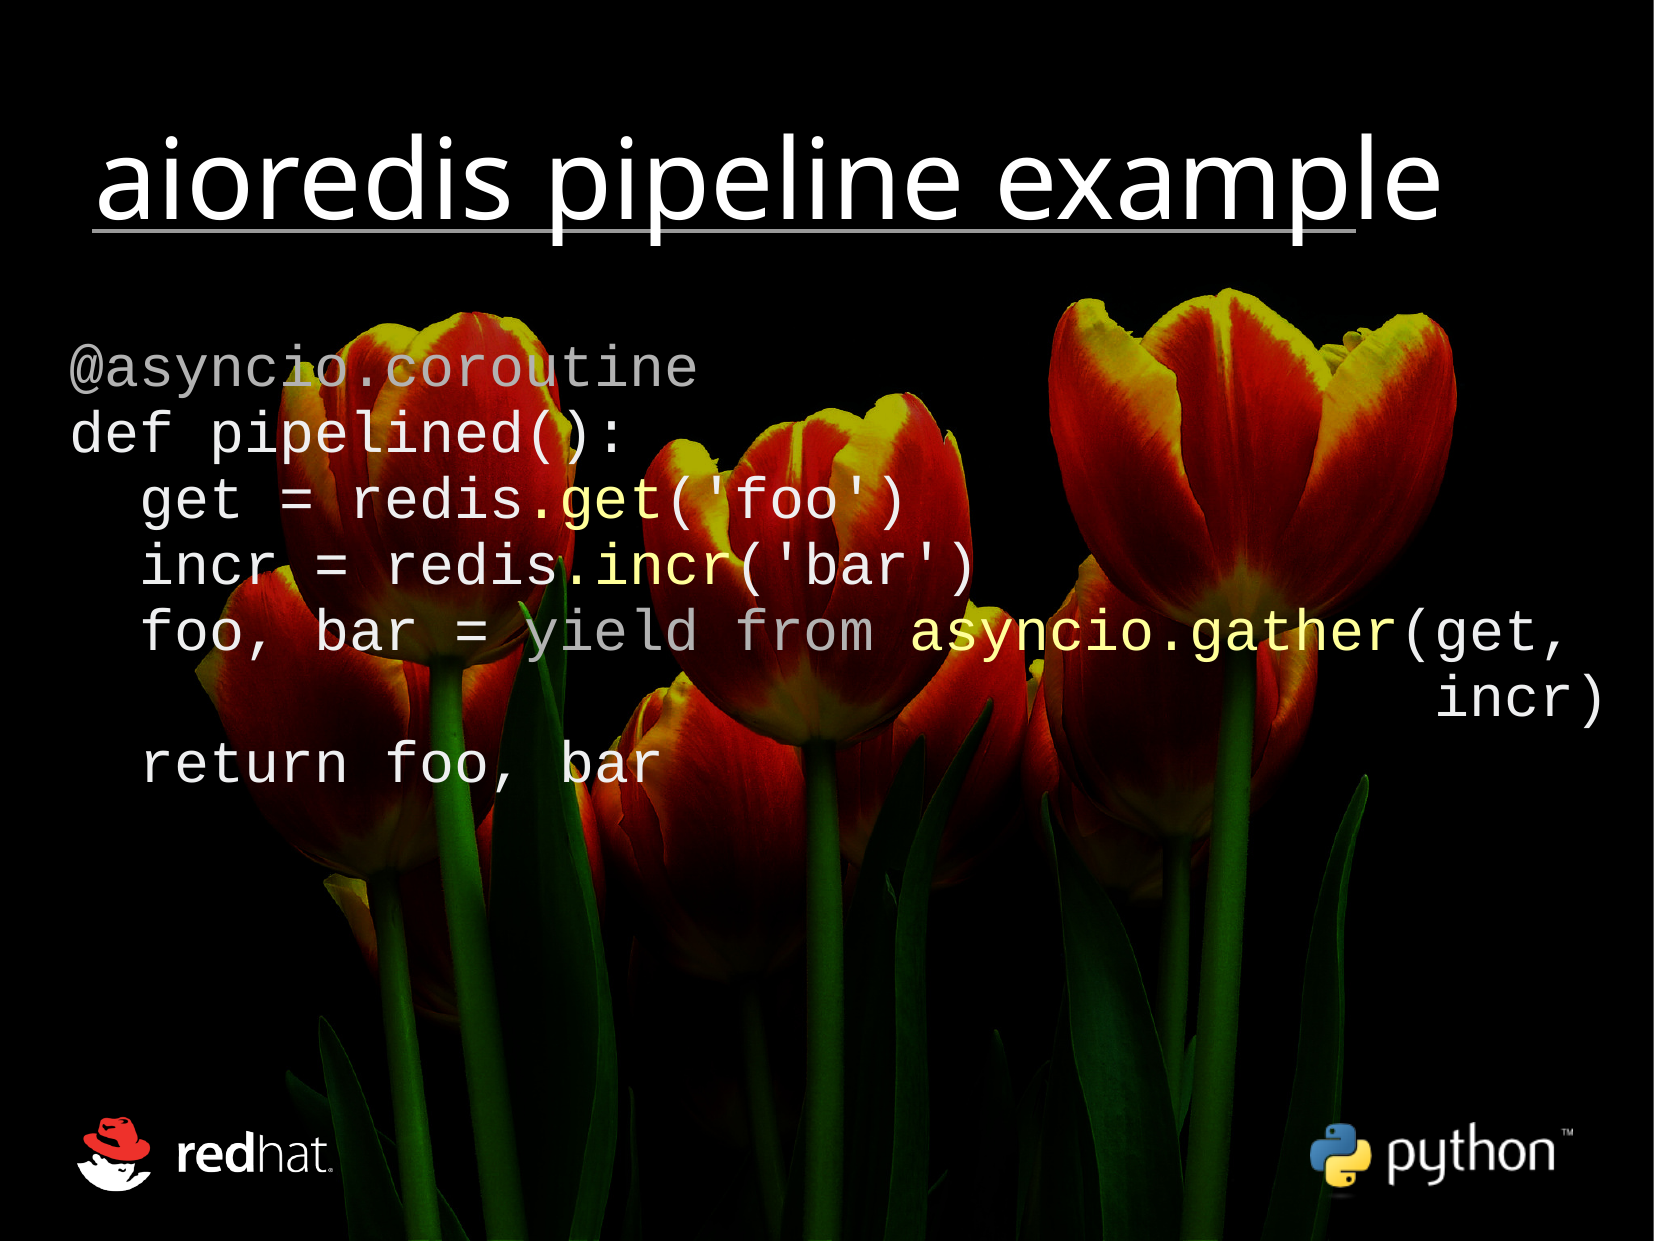

aioredis pipeline example
# @asyncio.coroutine def pipelined(): get = redis.get('foo') incr = redis.incr('bar') foo, bar = yield from asyncio.gather(get, incr) return foo, bar